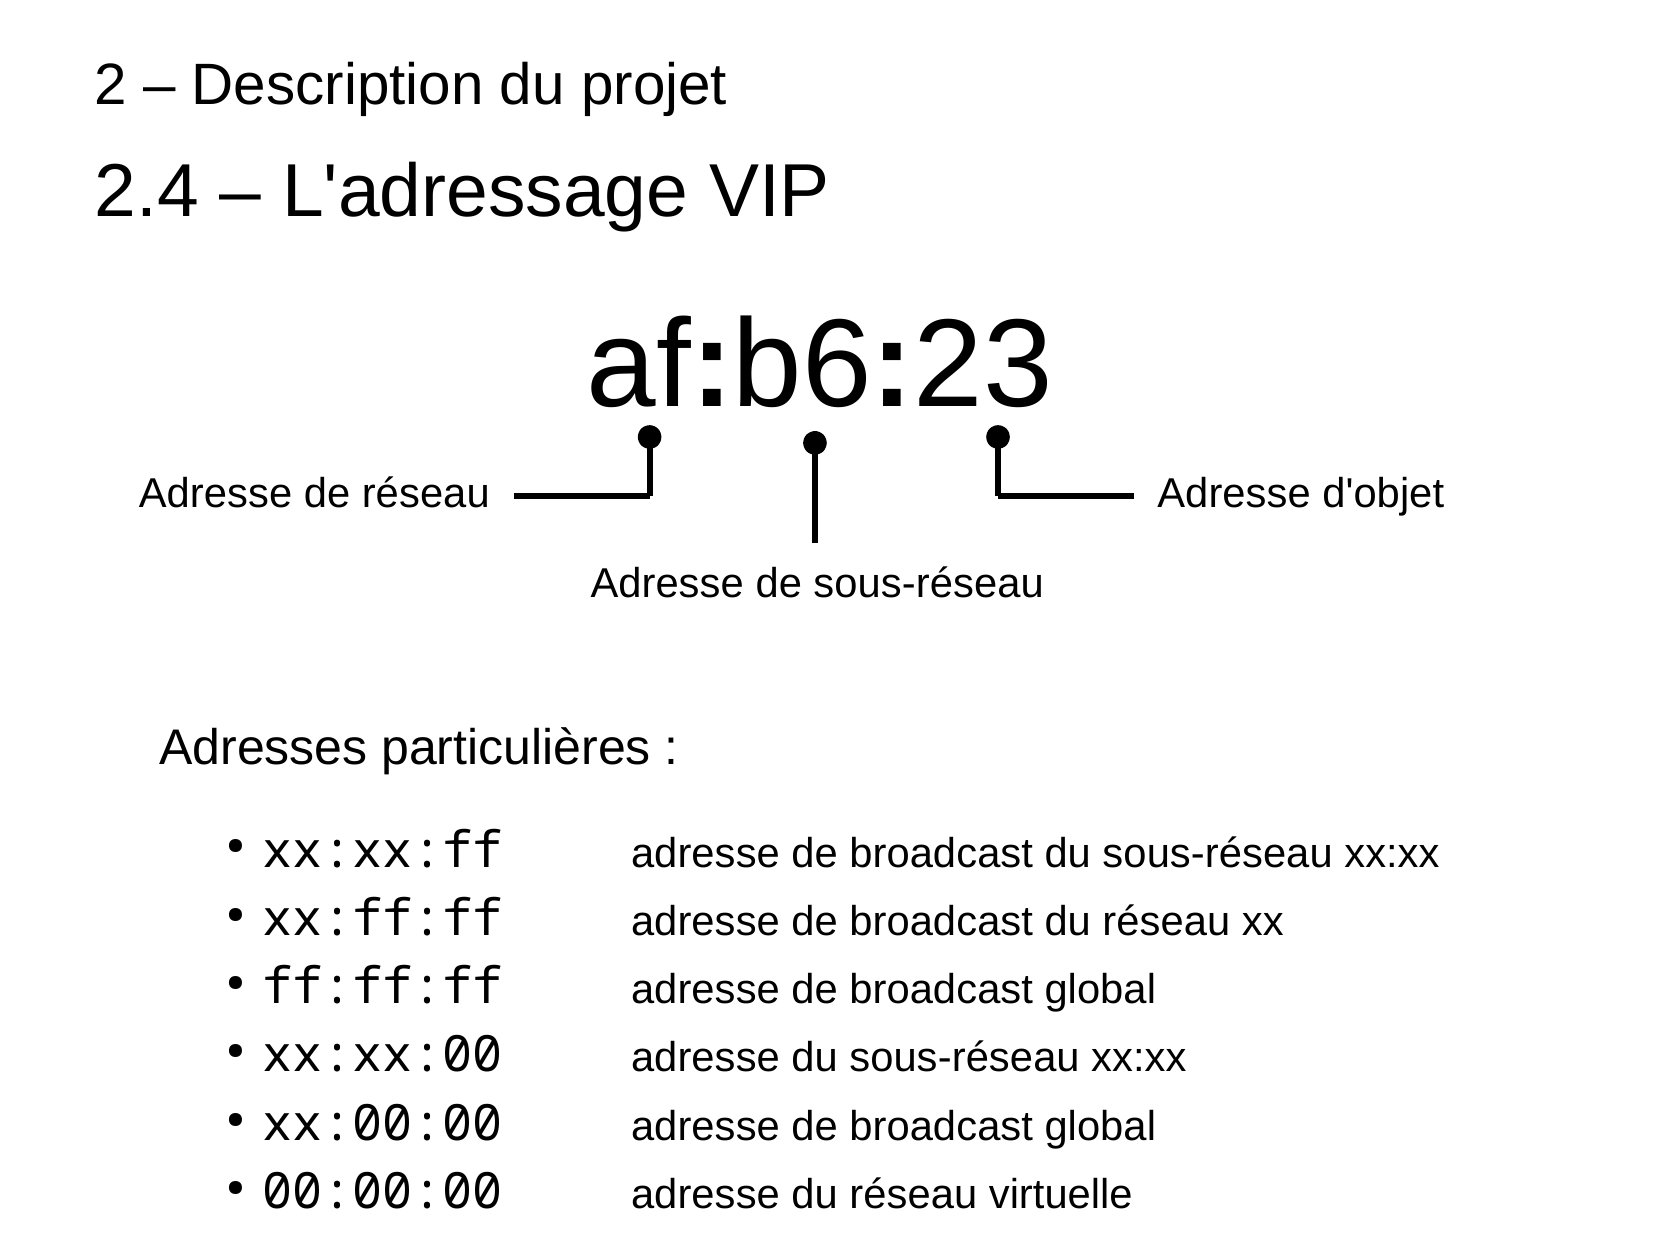

# 2 – Description du projet
2.4 – L'adressage VIP
af:b6:23
Adresse de réseau
Adresse d'objet
Adresse de sous-réseau
Adresses particulières :
xx:xx:ff		adresse de broadcast du sous-réseau xx:xx
xx:ff:ff		adresse de broadcast du réseau xx
ff:ff:ff		adresse de broadcast global
xx:xx:00		adresse du sous-réseau xx:xx
xx:00:00		adresse de broadcast global
00:00:00		adresse du réseau virtuelle